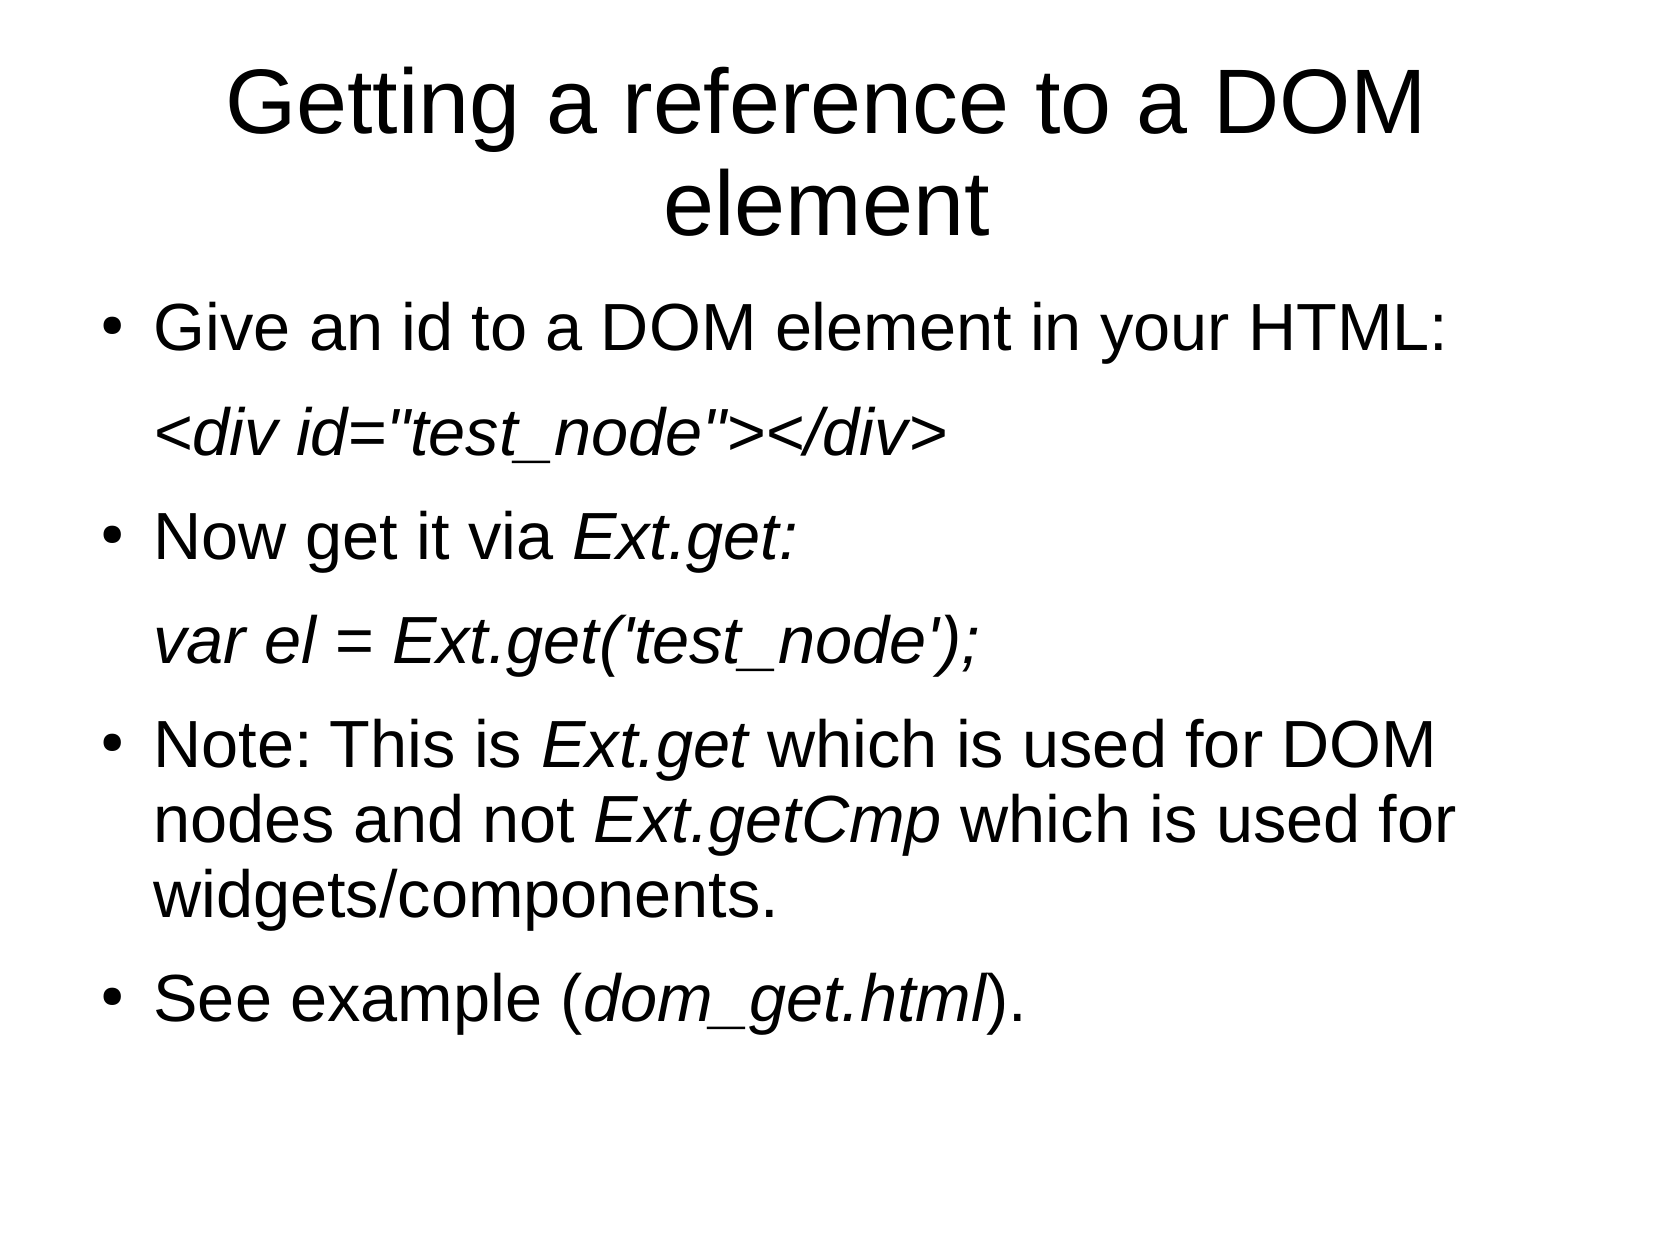

# Getting a reference to a DOM element
Give an id to a DOM element in your HTML:
<div id="test_node"></div>
Now get it via Ext.get:
var el = Ext.get('test_node');
Note: This is Ext.get which is used for DOM nodes and not Ext.getCmp which is used for widgets/components.
See example (dom_get.html).